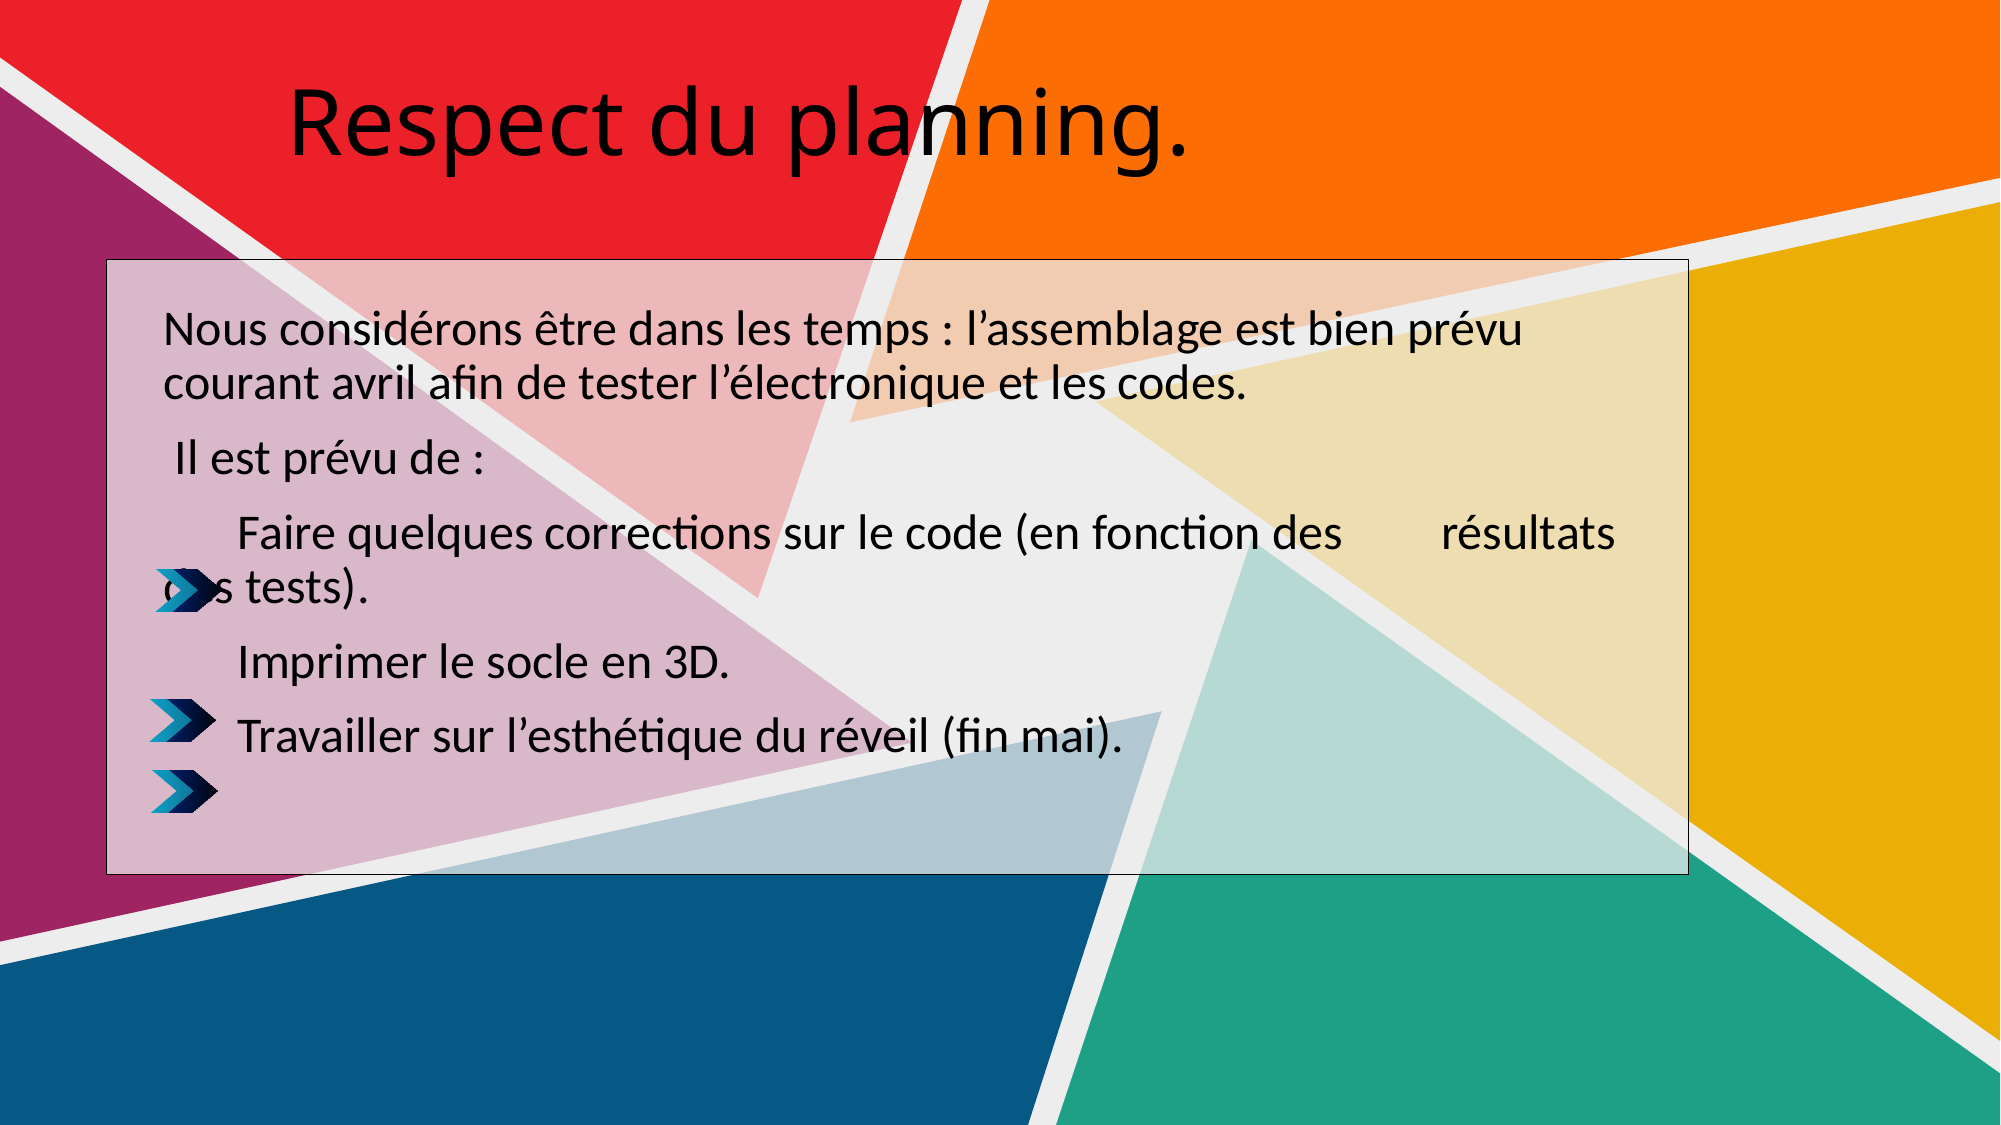

# Respect du planning.
Nous considérons être dans les temps : l’assemblage est bien prévu courant avril afin de tester l’électronique et les codes.
 Il est prévu de :
 	Faire quelques corrections sur le code (en fonction des 	 résultats des tests).
	Imprimer le socle en 3D.
 	Travailler sur l’esthétique du réveil (fin mai).